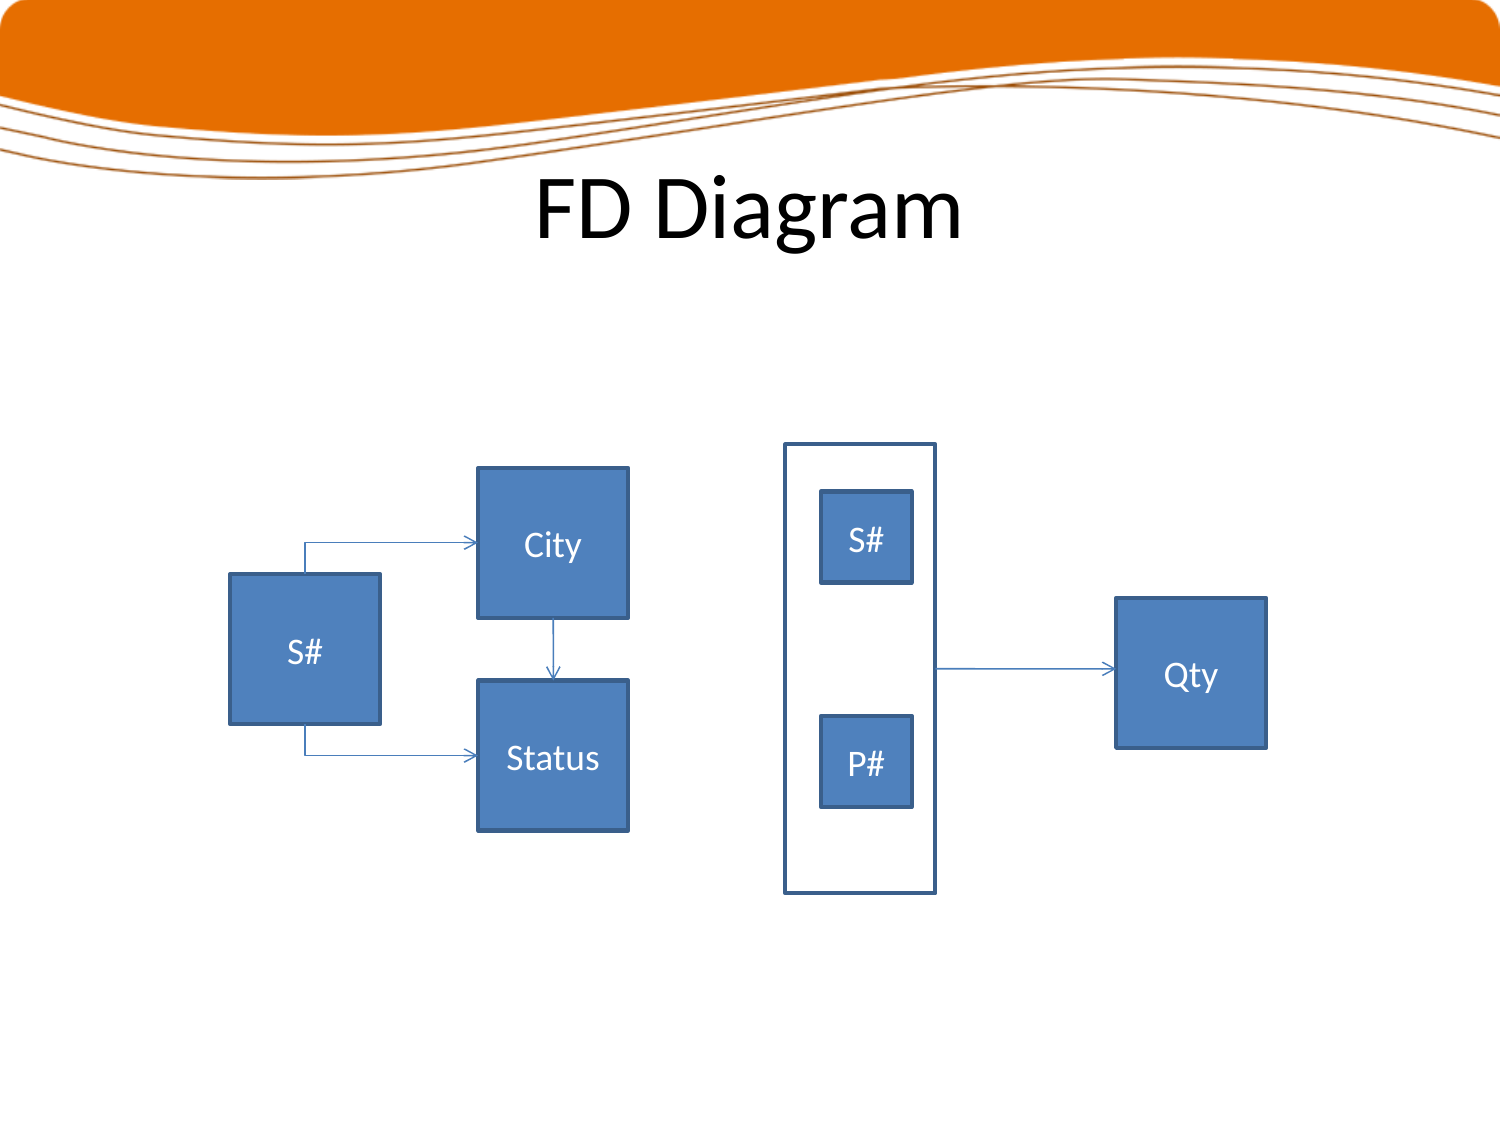

FD Diagram
#
City
S#
S#
Qty
Status
P#